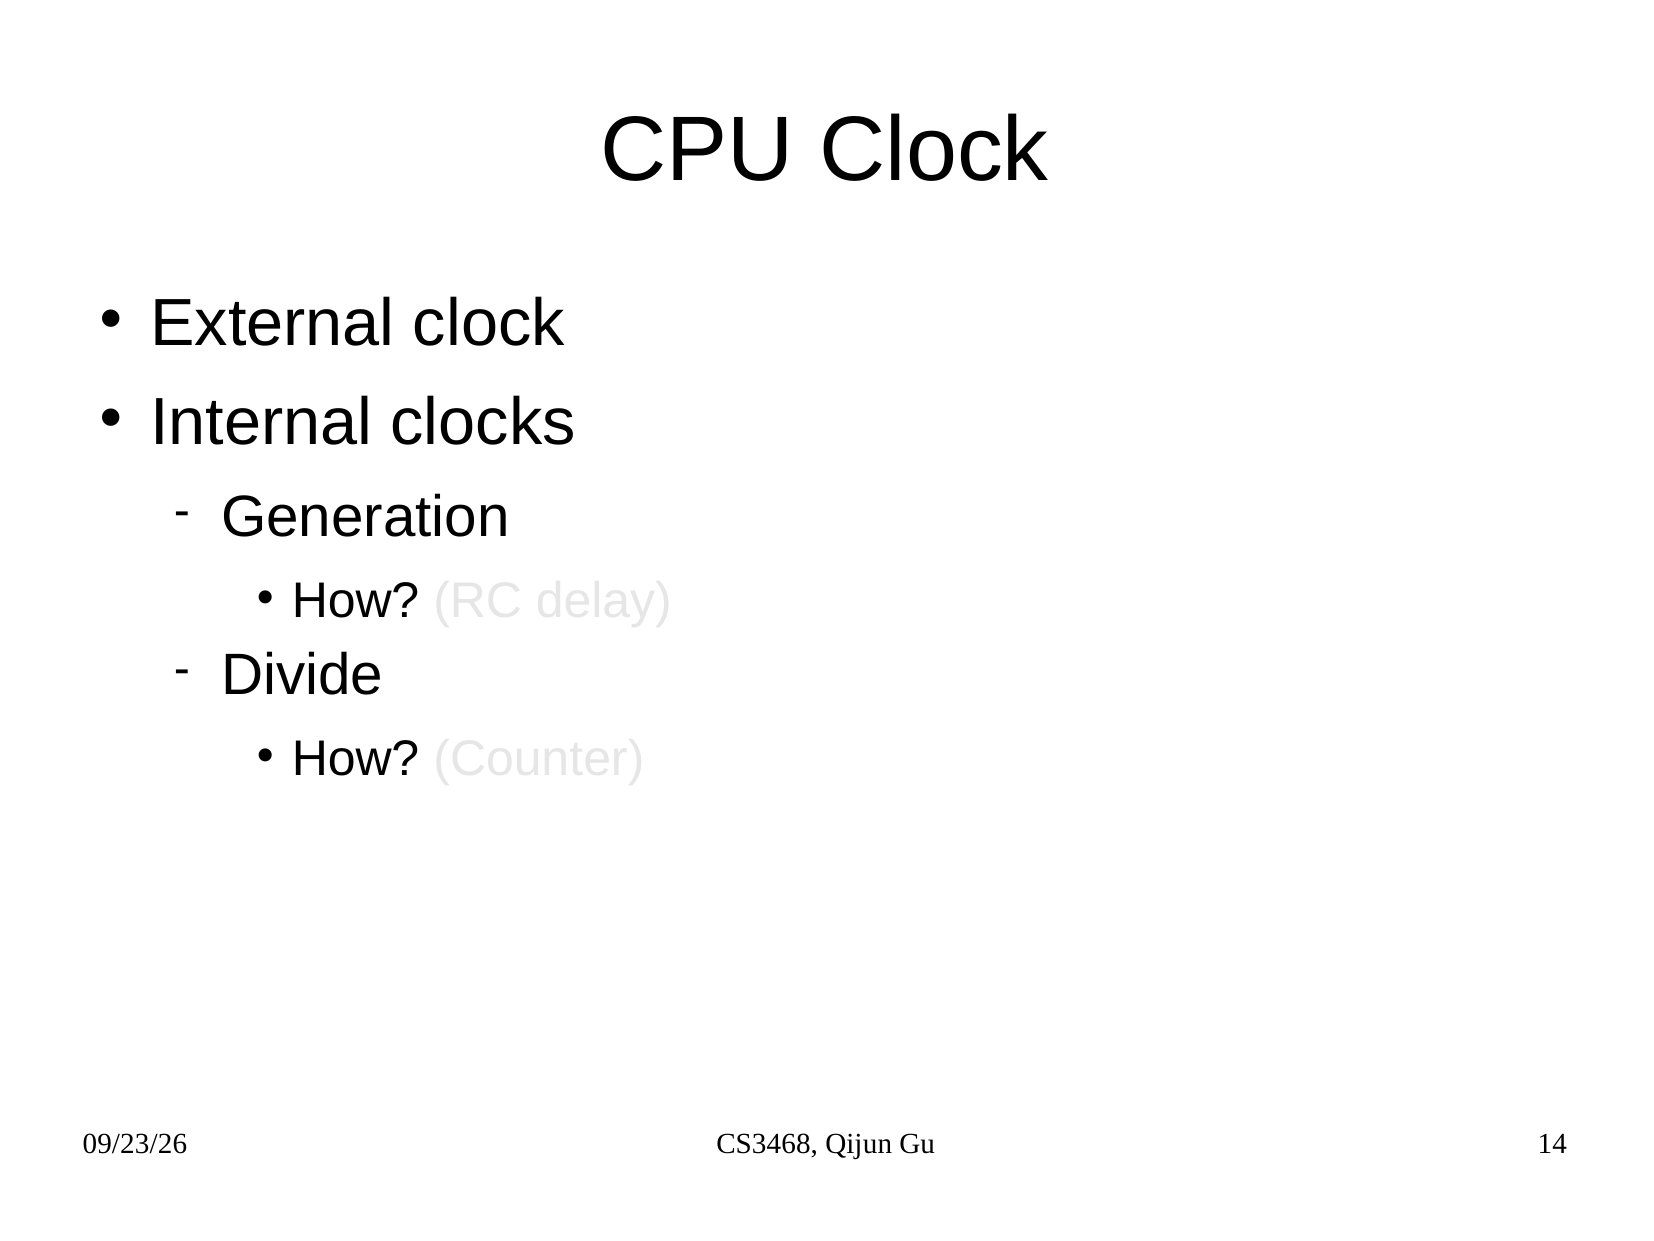

# CPU Clock
External clock
Internal clocks
Generation
How? (RC delay)
Divide
How? (Counter)
CS3468, Qijun Gu
14